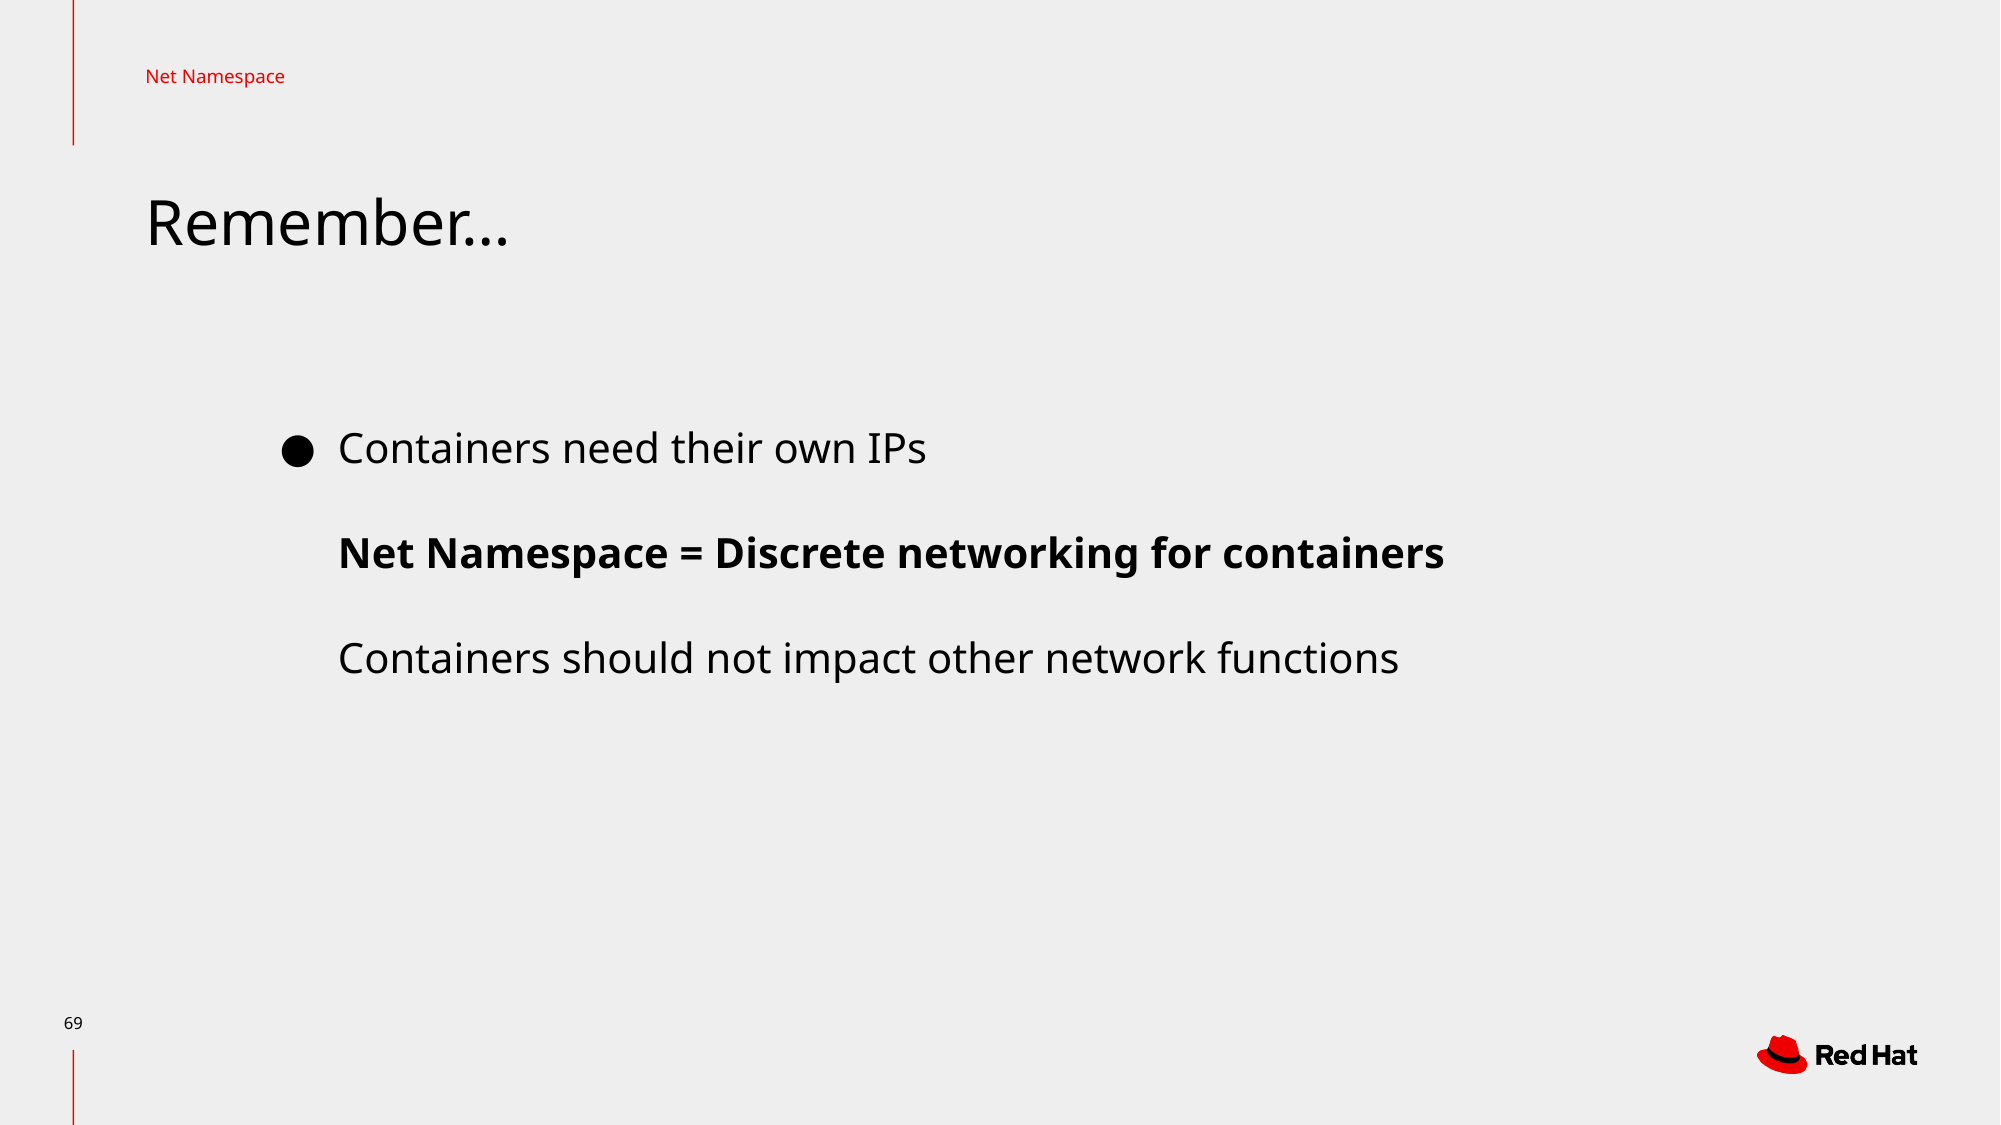

# Net Namespace
Remember…
Containers need their own IPs
Net Namespace = Discrete networking for containers
Containers should not impact other network functions